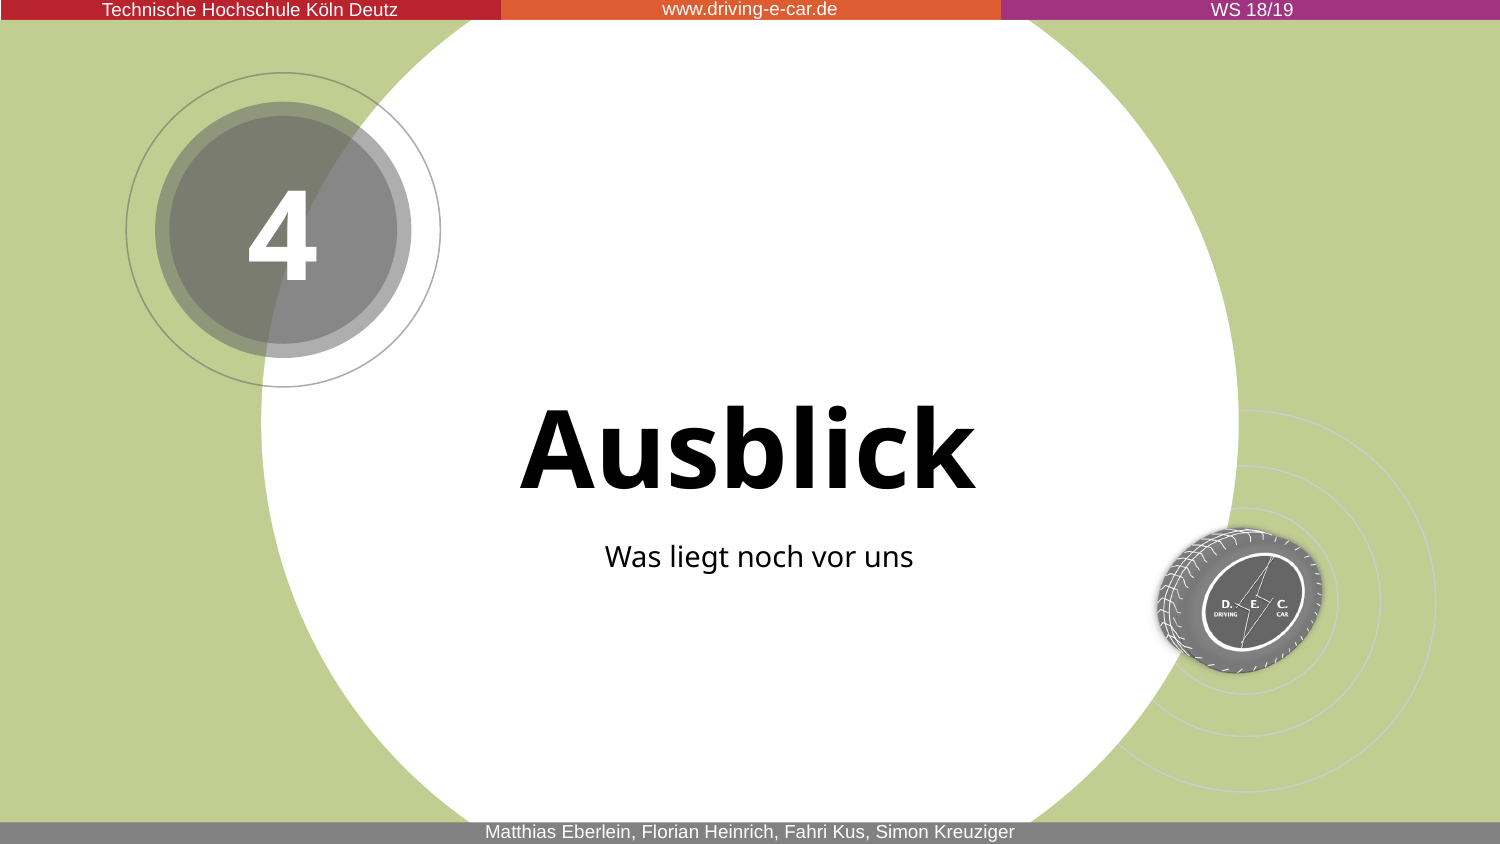

4
# Ausblick
Was liegt noch vor uns